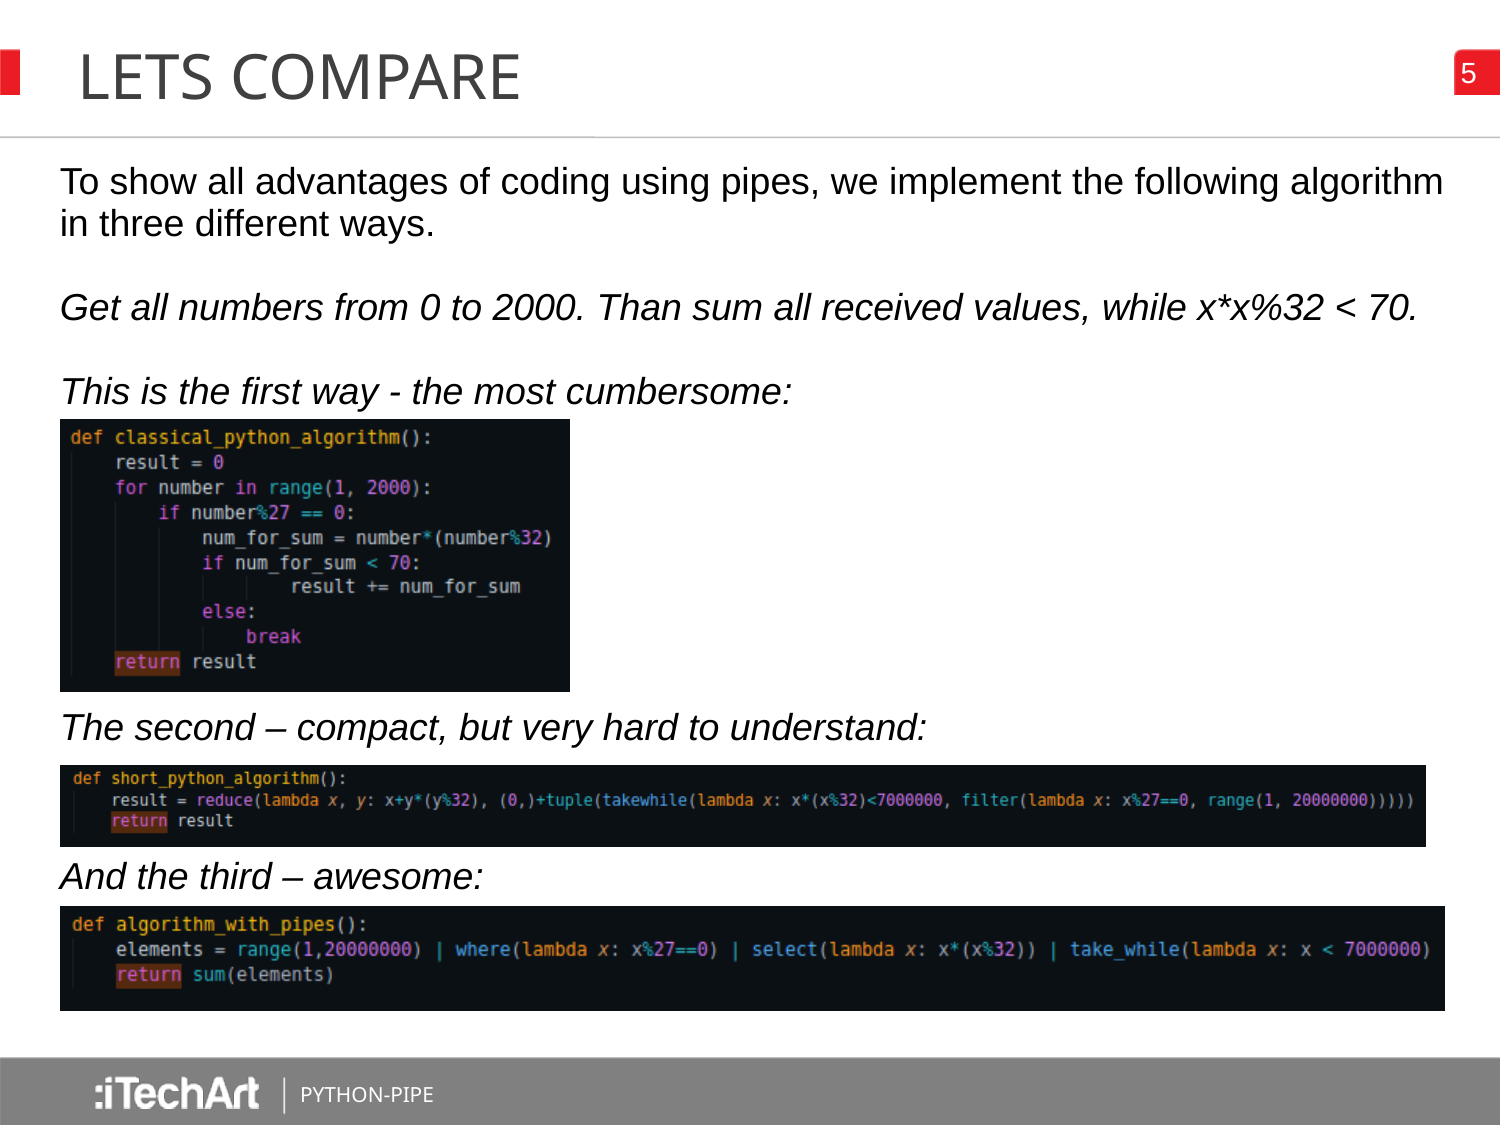

# Lets compare
5
8
To show all advantages of coding using pipes, we implement the following algorithm
in three different ways.
Get all numbers from 0 to 2000. Than sum all received values, while x*x%32 < 70.
This is the first way - the most cumbersome:
The second – compact, but very hard to understand:
And the third – awesome:
Python-pipe